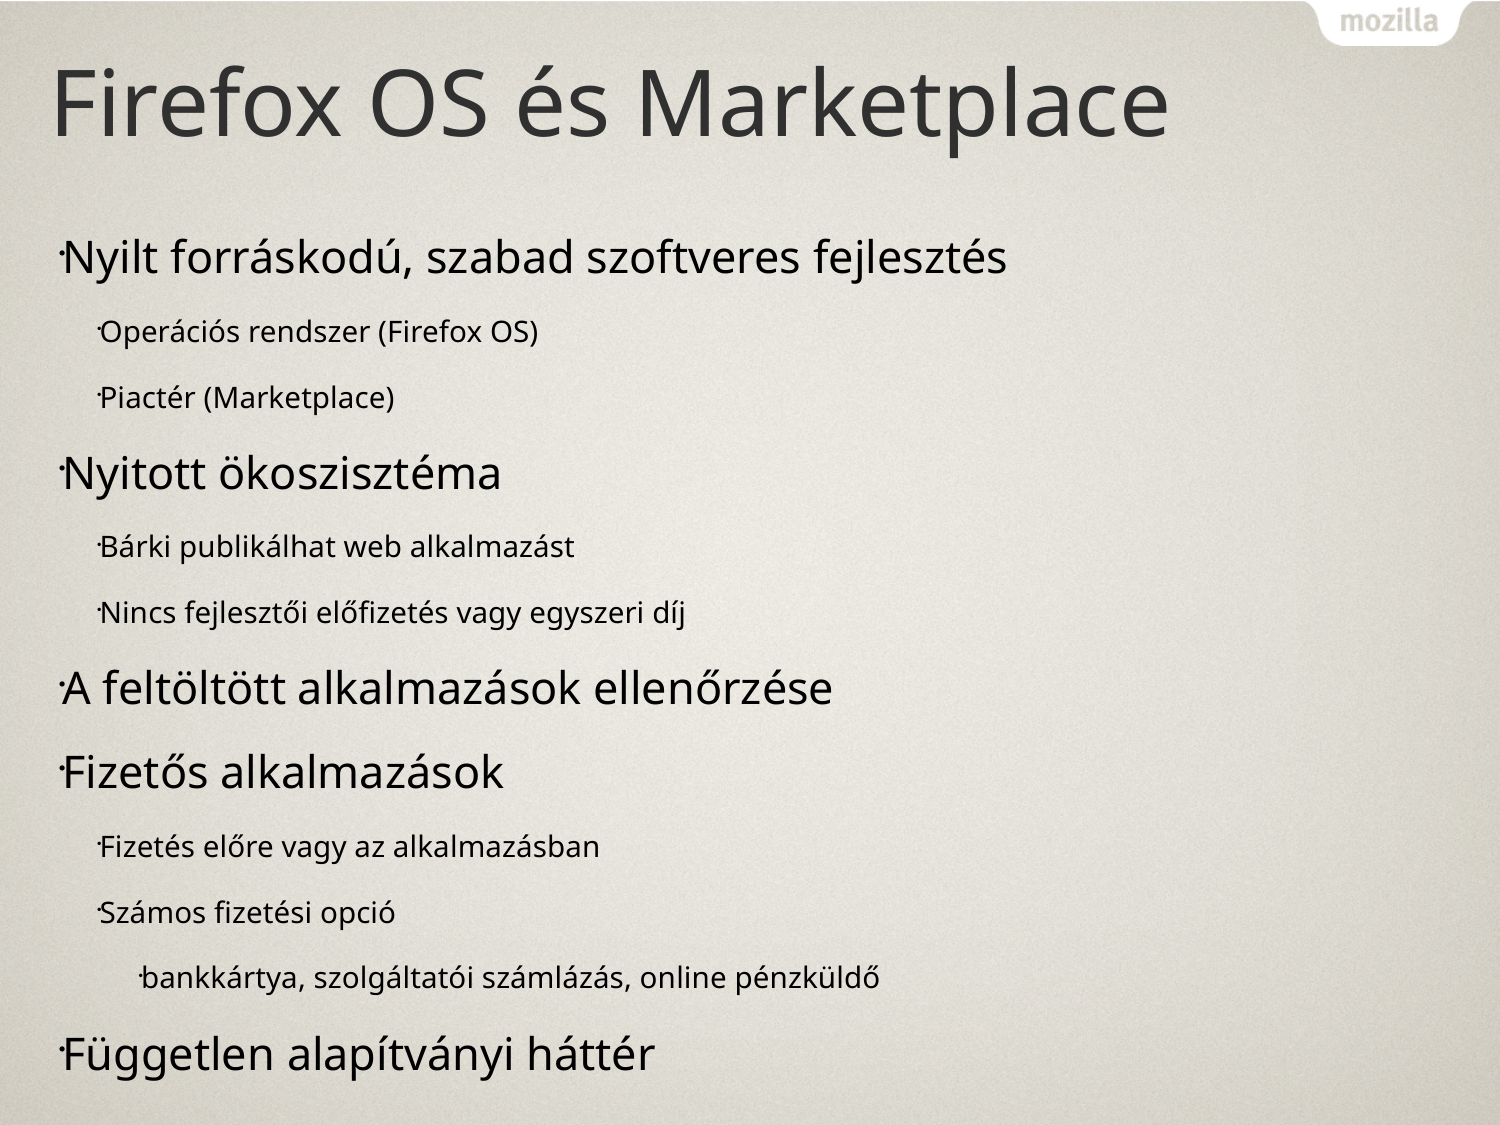

# Firefox OS és Marketplace
Nyilt forráskodú, szabad szoftveres fejlesztés
Operációs rendszer (Firefox OS)
Piactér (Marketplace)
Nyitott ökoszisztéma
Bárki publikálhat web alkalmazást
Nincs fejlesztői előfizetés vagy egyszeri díj
A feltöltött alkalmazások ellenőrzése
Fizetős alkalmazások
Fizetés előre vagy az alkalmazásban
Számos fizetési opció
bankkártya, szolgáltatói számlázás, online pénzküldő
Független alapítványi háttér